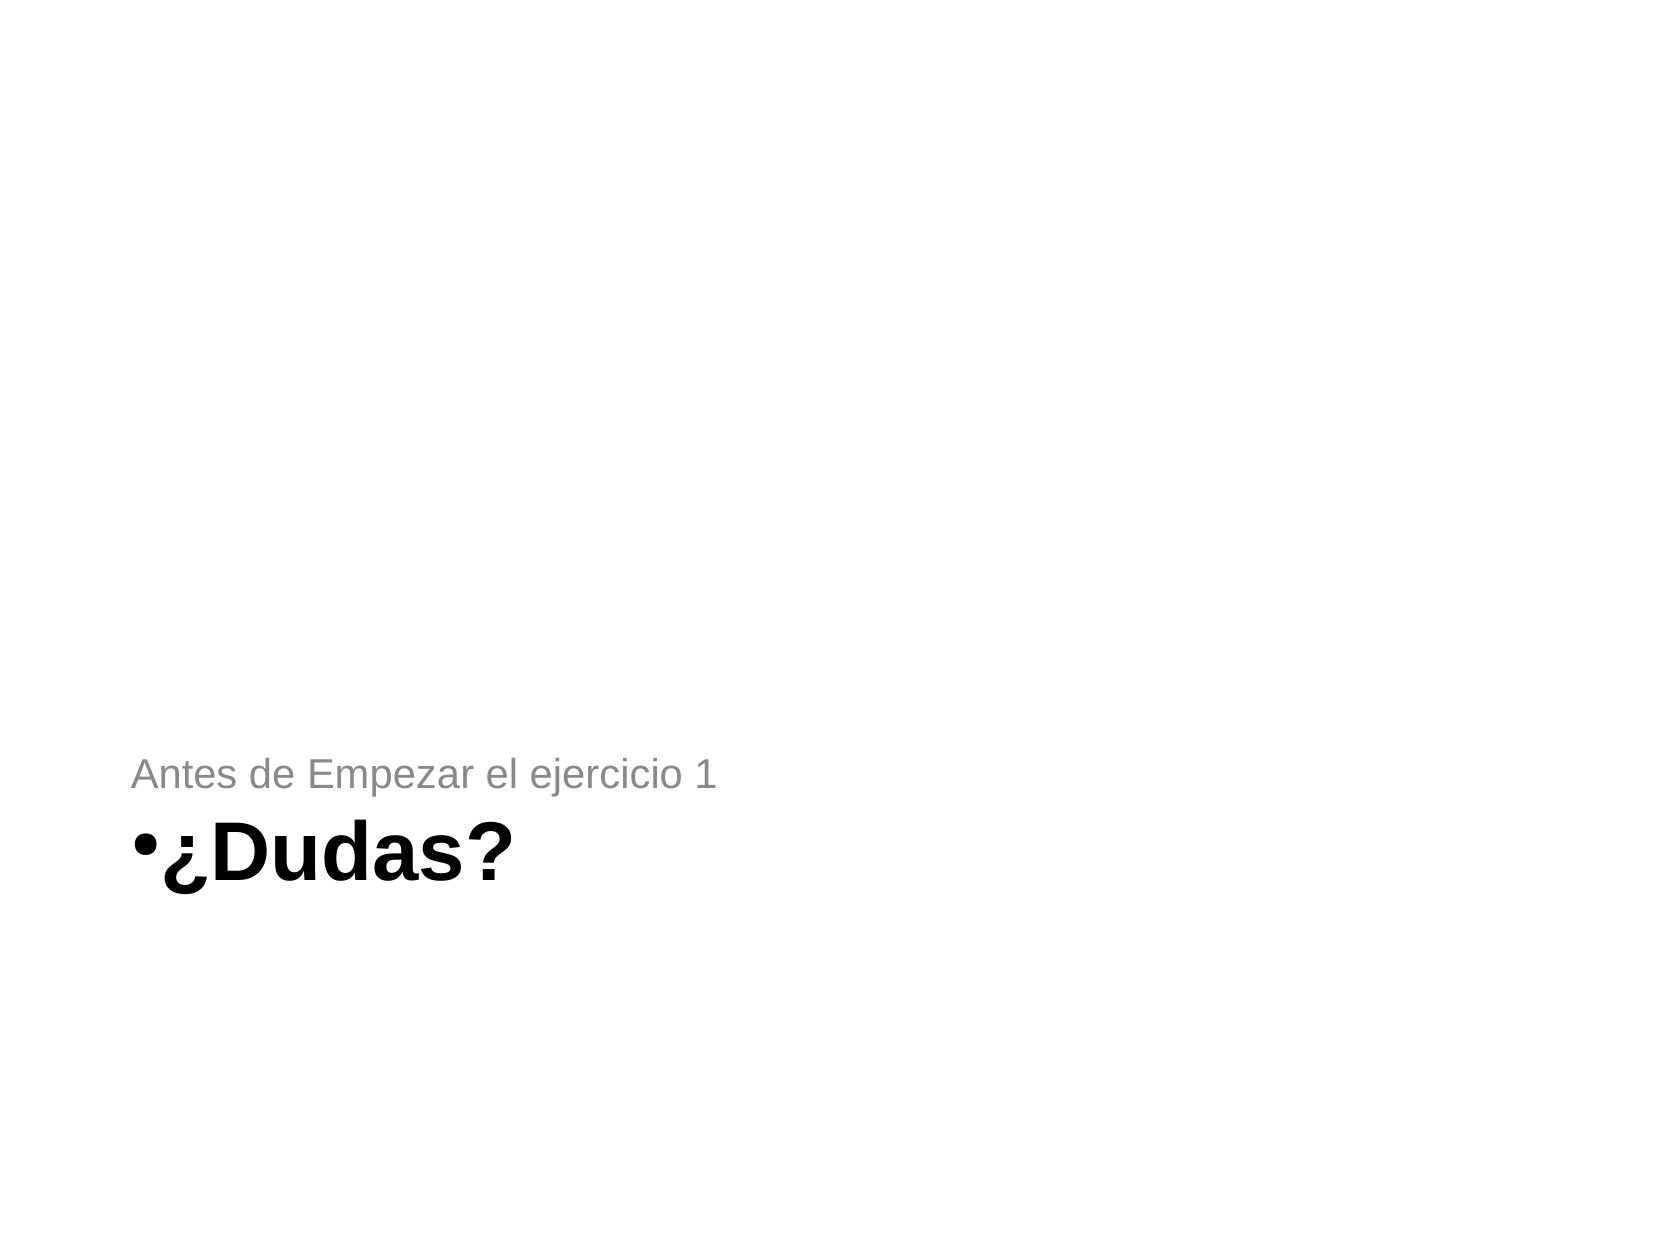

Antes de Empezar el ejercicio 1
# ¿Dudas?